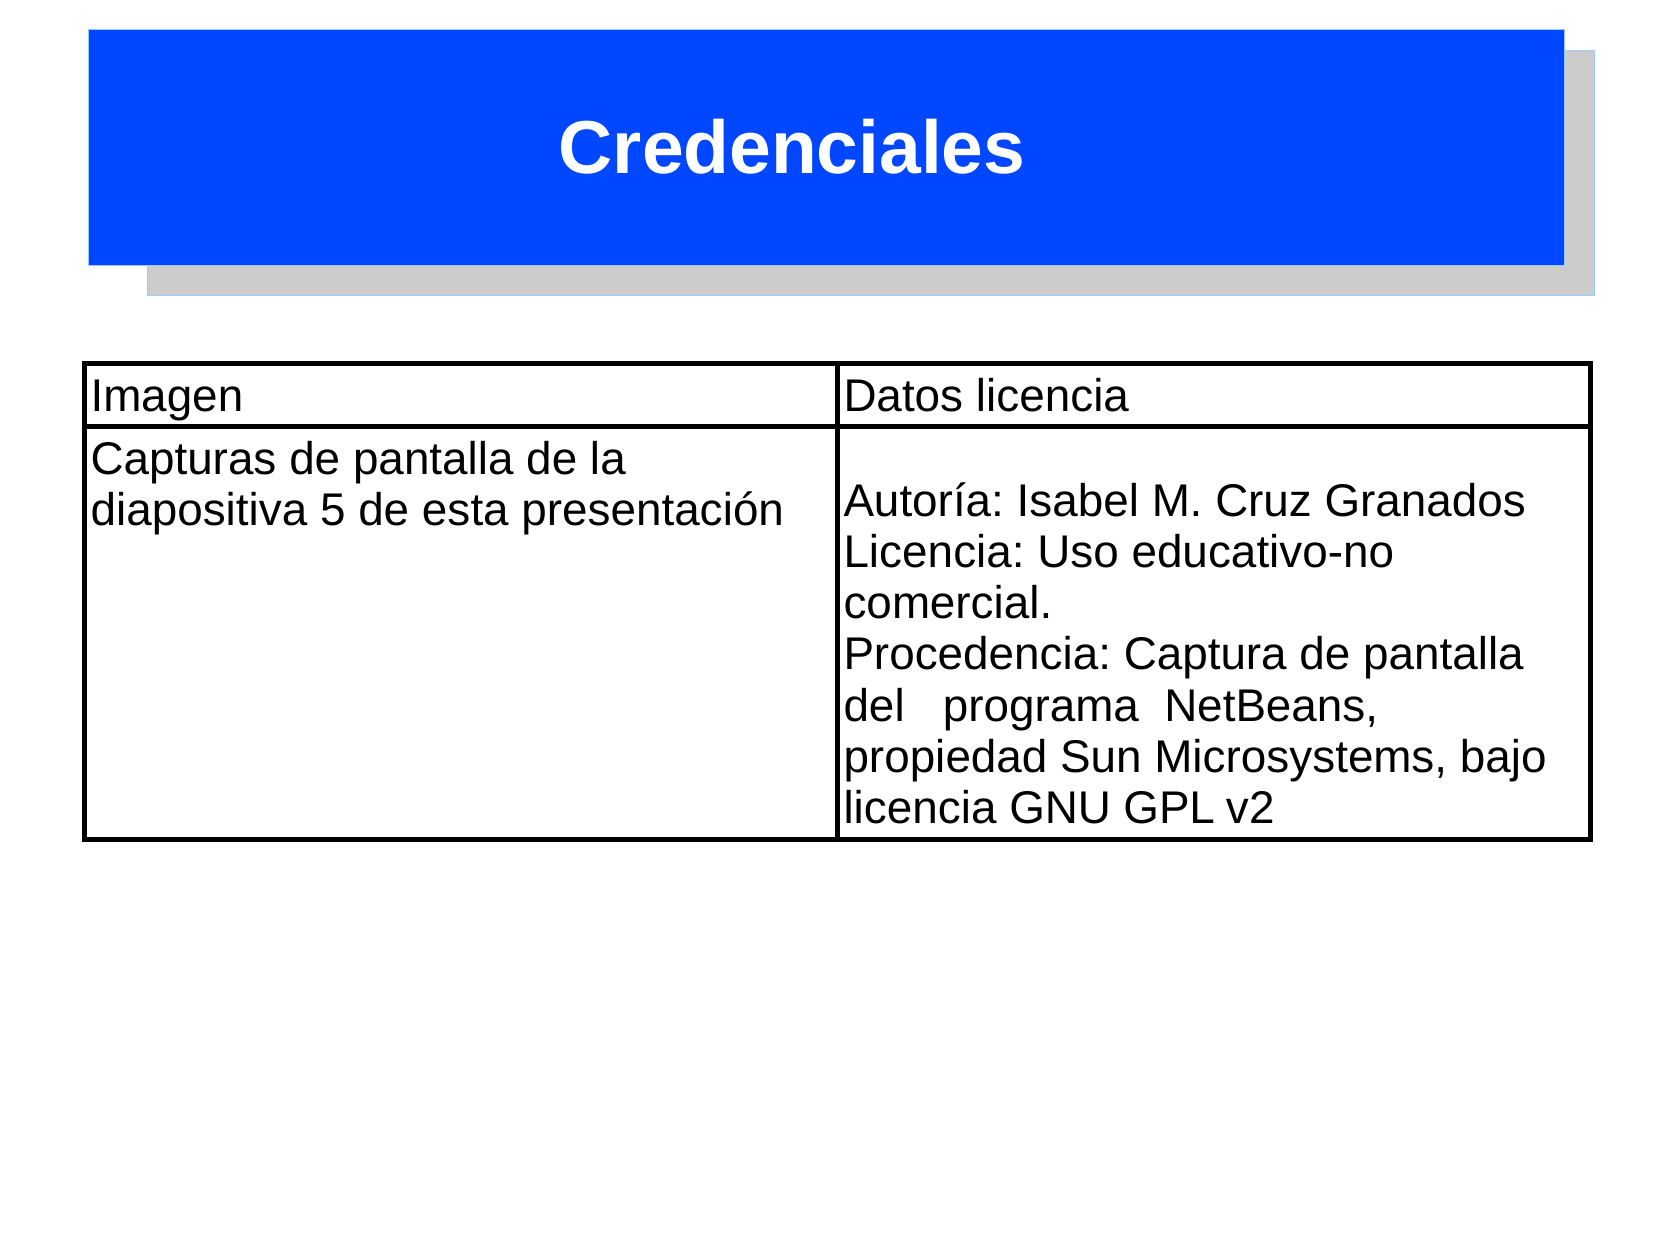

Credenciales
| Imagen | Datos licencia |
| --- | --- |
| Capturas de pantalla de la diapositiva 5 de esta presentación | Autoría: Isabel M. Cruz Granados Licencia: Uso educativo-no comercial. Procedencia: Captura de pantalla del programa NetBeans, propiedad Sun Microsystems, bajo licencia GNU GPL v2 |